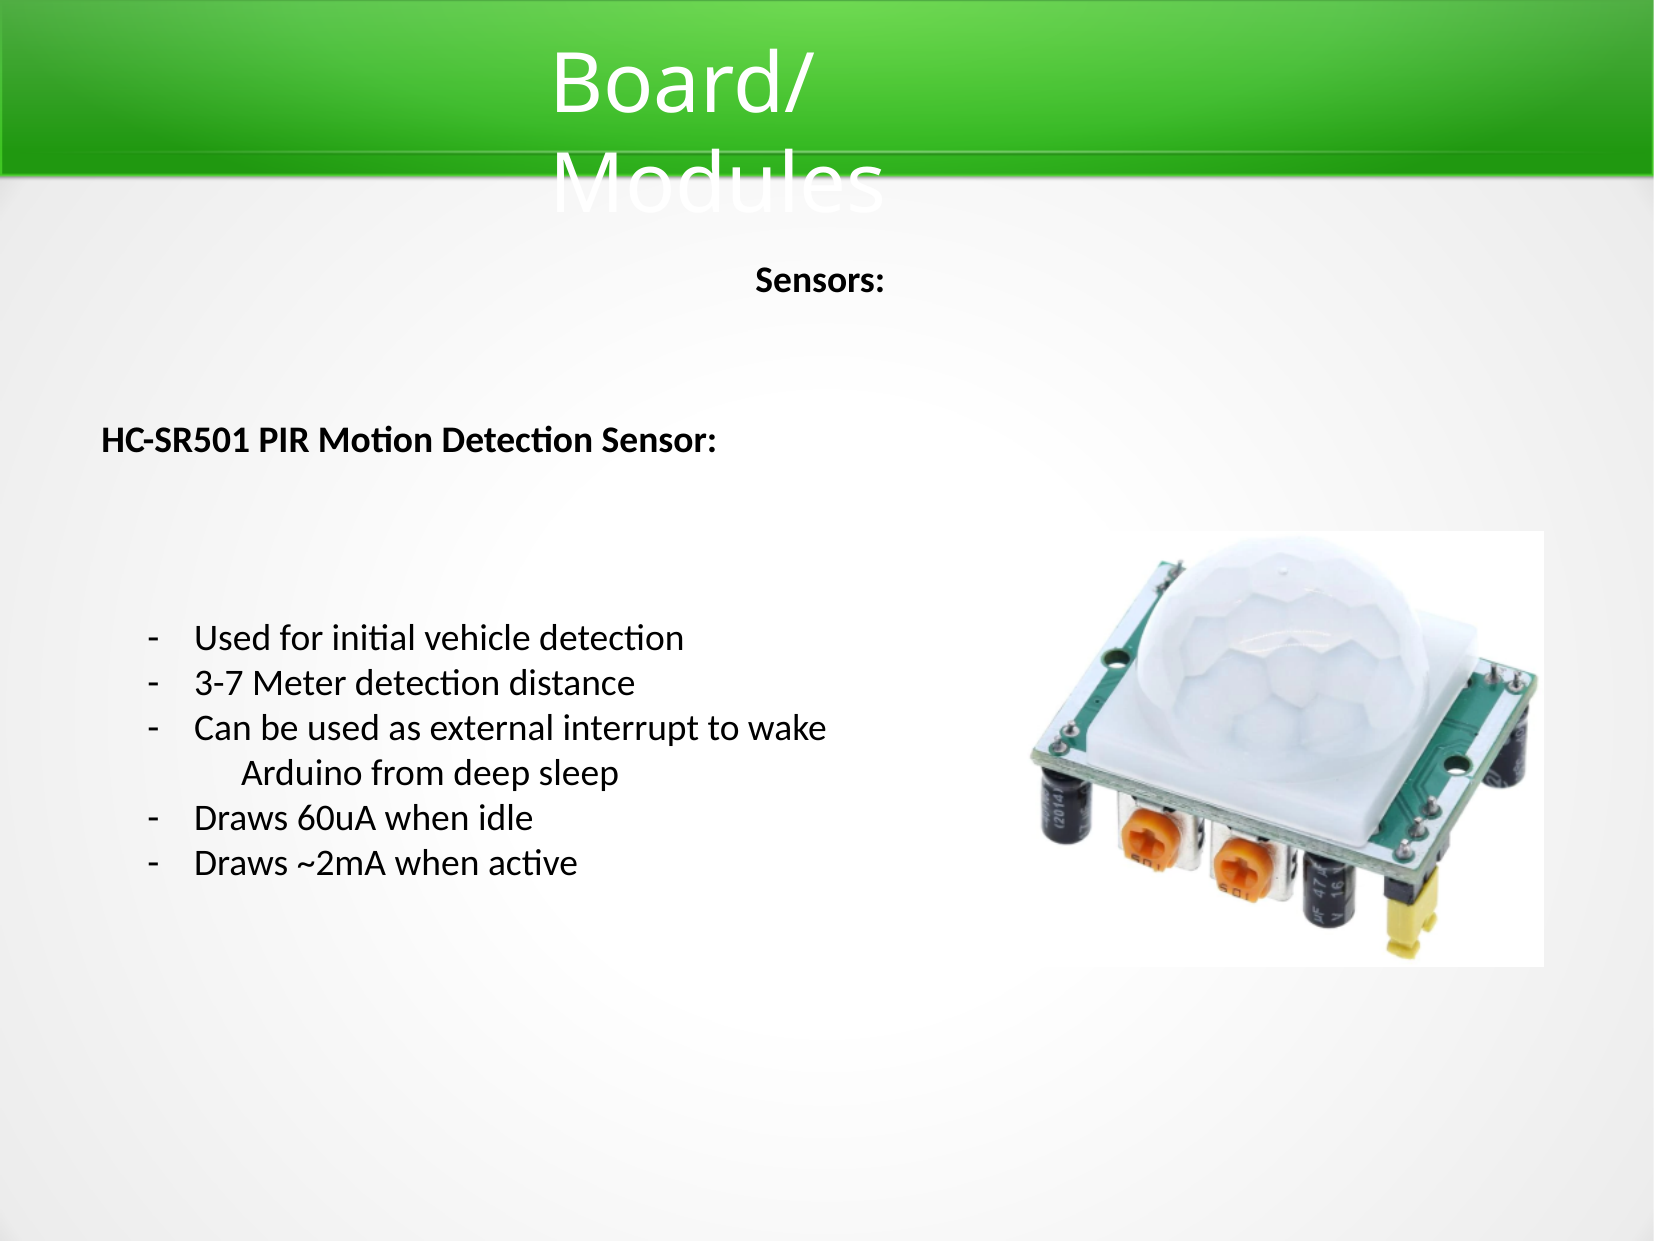

Board/Modules
Sensors:
HC-SR501 PIR Motion Detection Sensor:
Used for initial vehicle detection
3-7 Meter detection distance
Can be used as external interrupt to wake Arduino from deep sleep
Draws 60uA when idle
Draws ~2mA when active